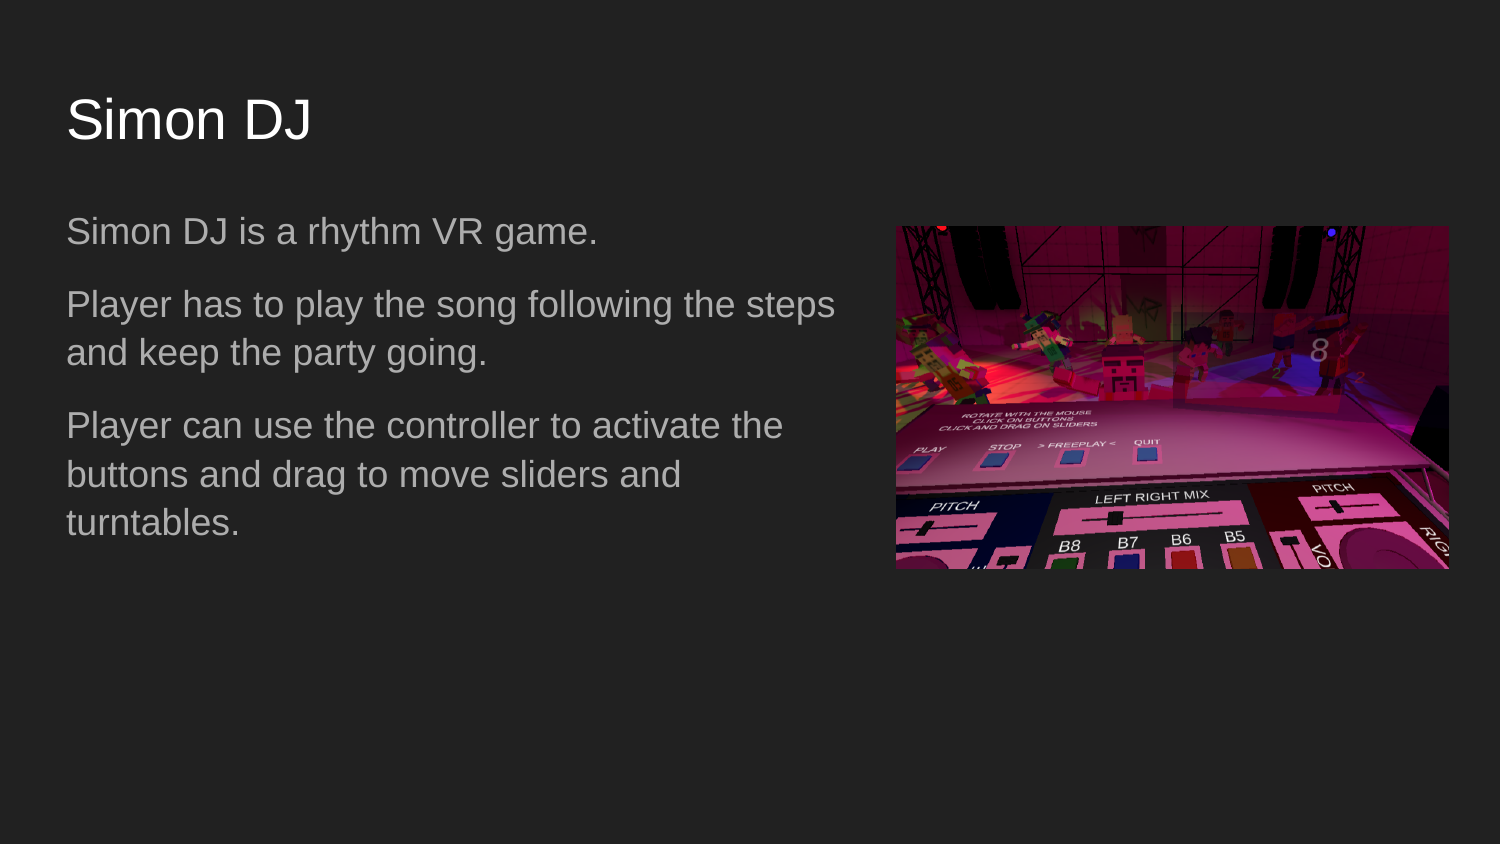

# Simon DJ
Simon DJ is a rhythm VR game.
Player has to play the song following the steps and keep the party going.
Player can use the controller to activate the buttons and drag to move sliders and turntables.